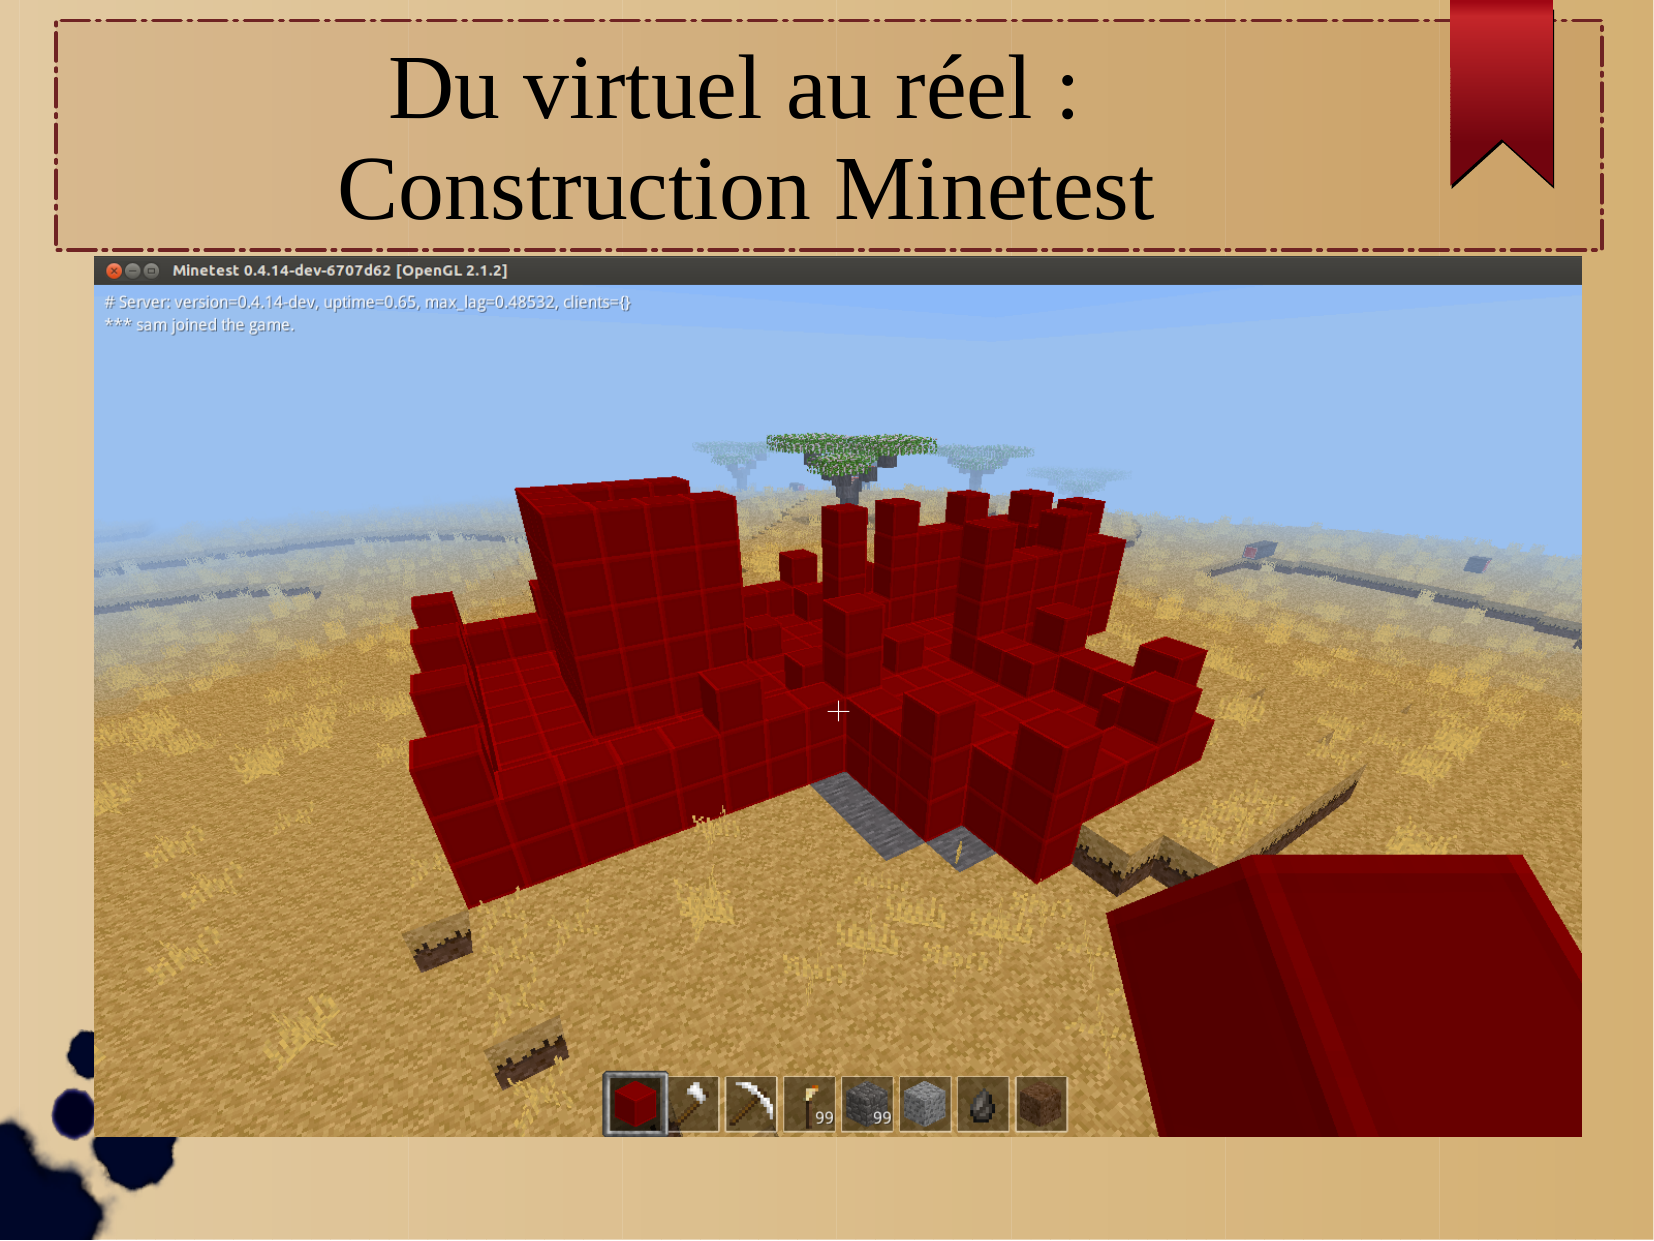

# Du virtuel au réel : Construction Minetest